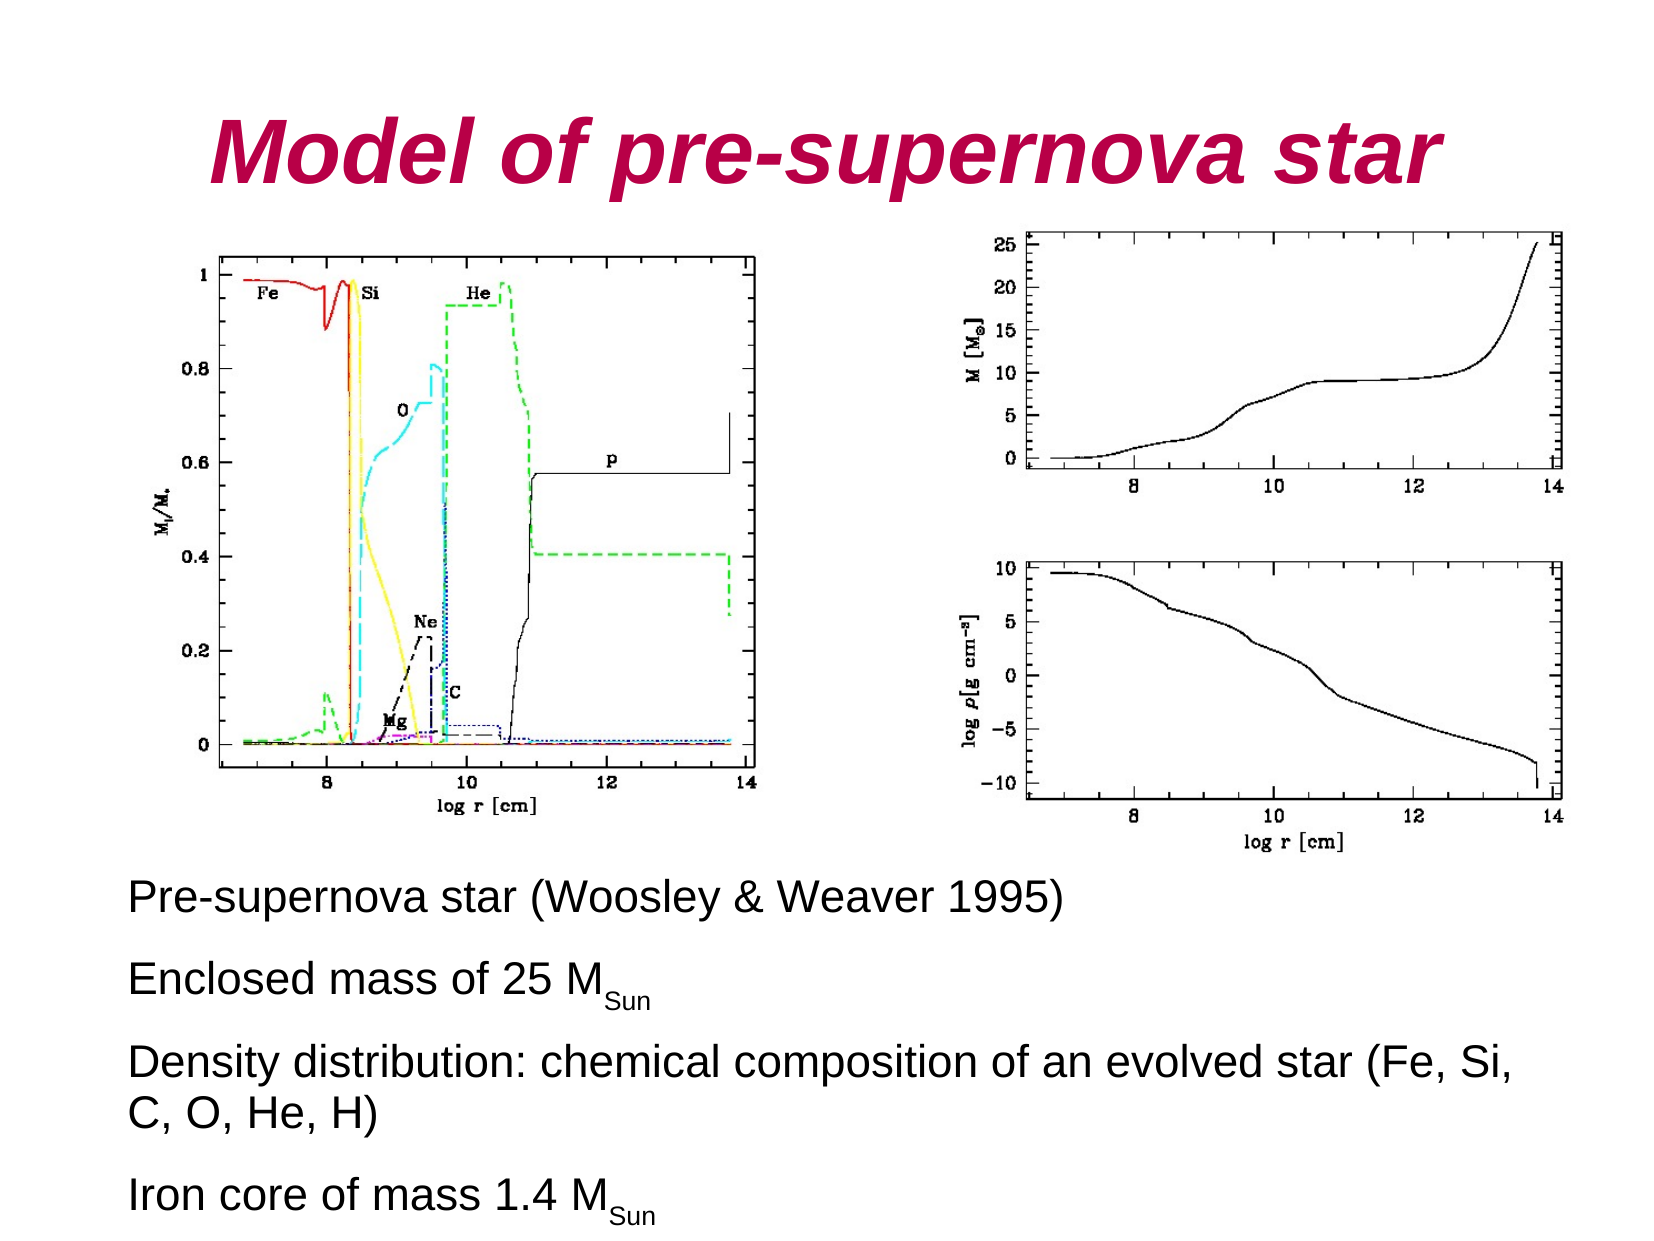

# Model of pre-supernova star
Pre-supernova star (Woosley & Weaver 1995)
Enclosed mass of 25 MSun
Density distribution: chemical composition of an evolved star (Fe, Si, C, O, He, H)
Iron core of mass 1.4 MSun